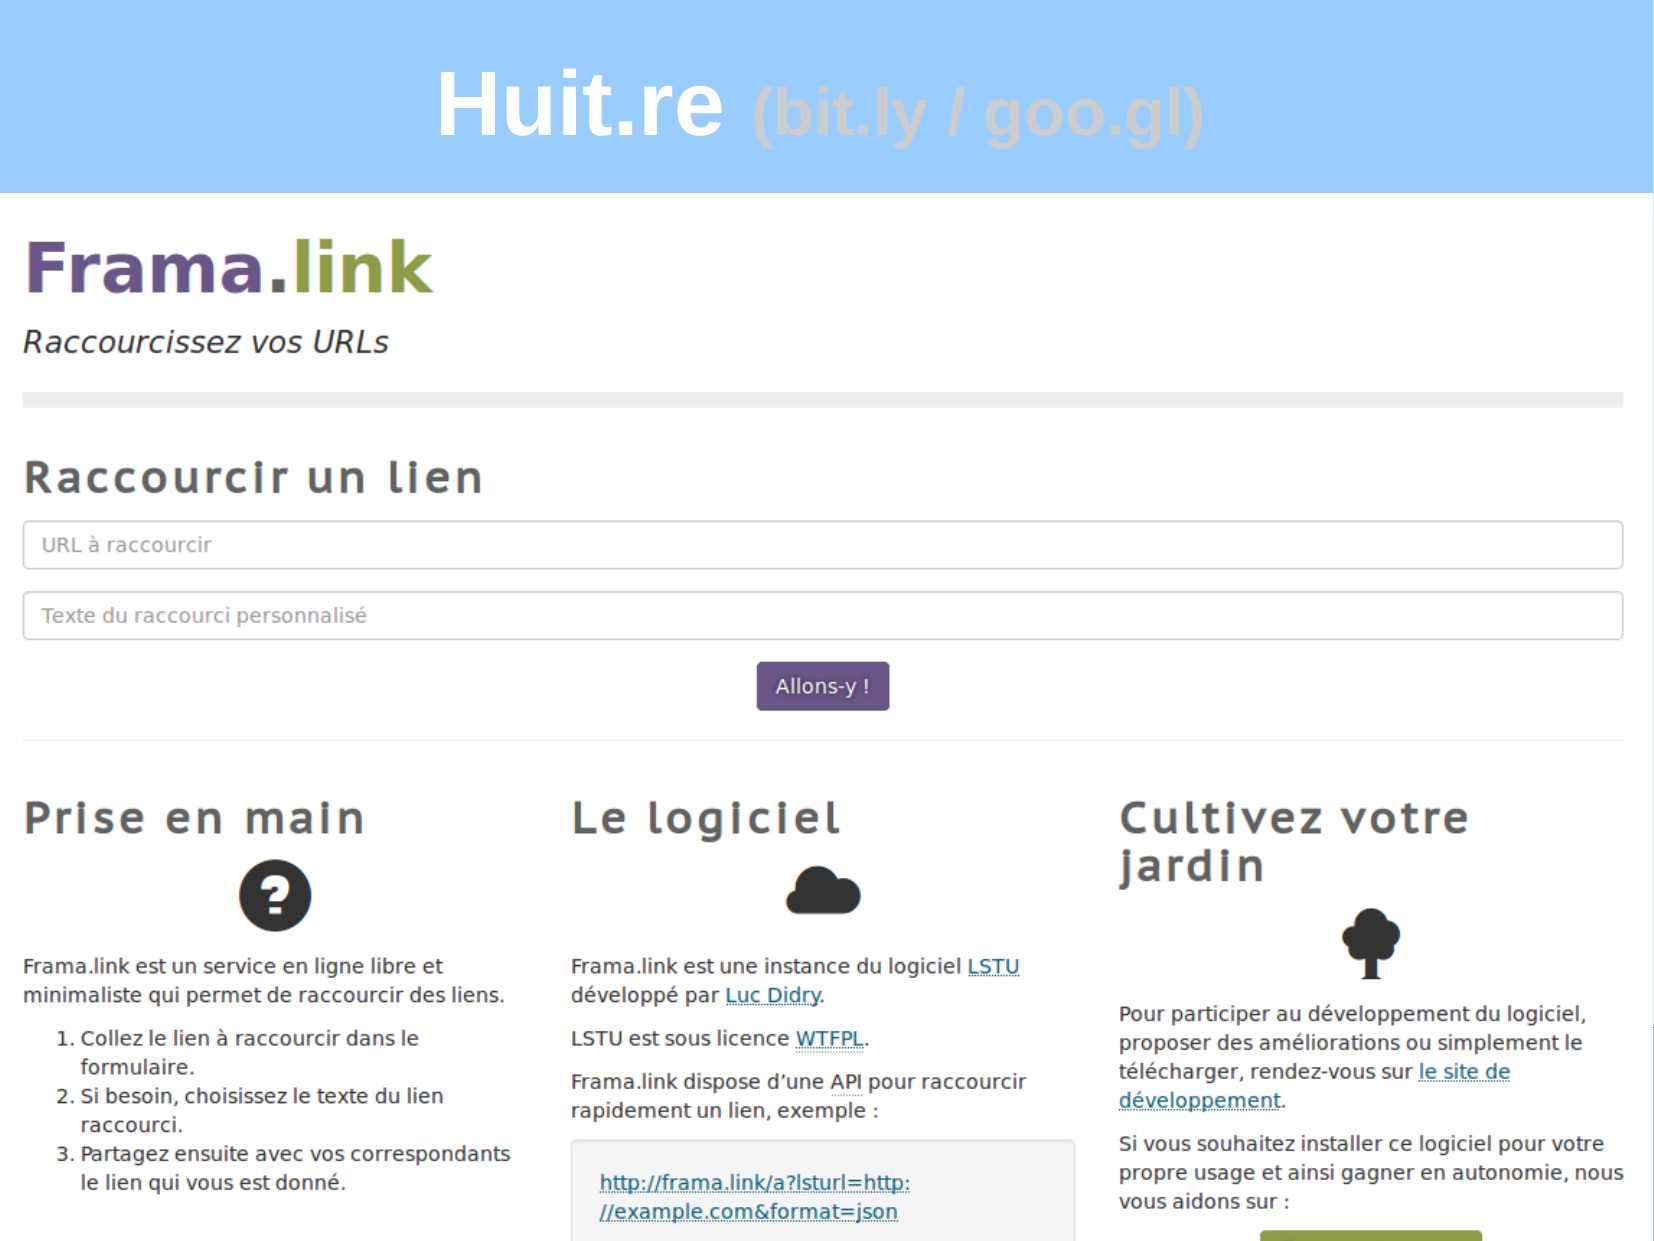

# Huit.re (bit.ly / goo.gl)
 7 000 membres en 1 mois